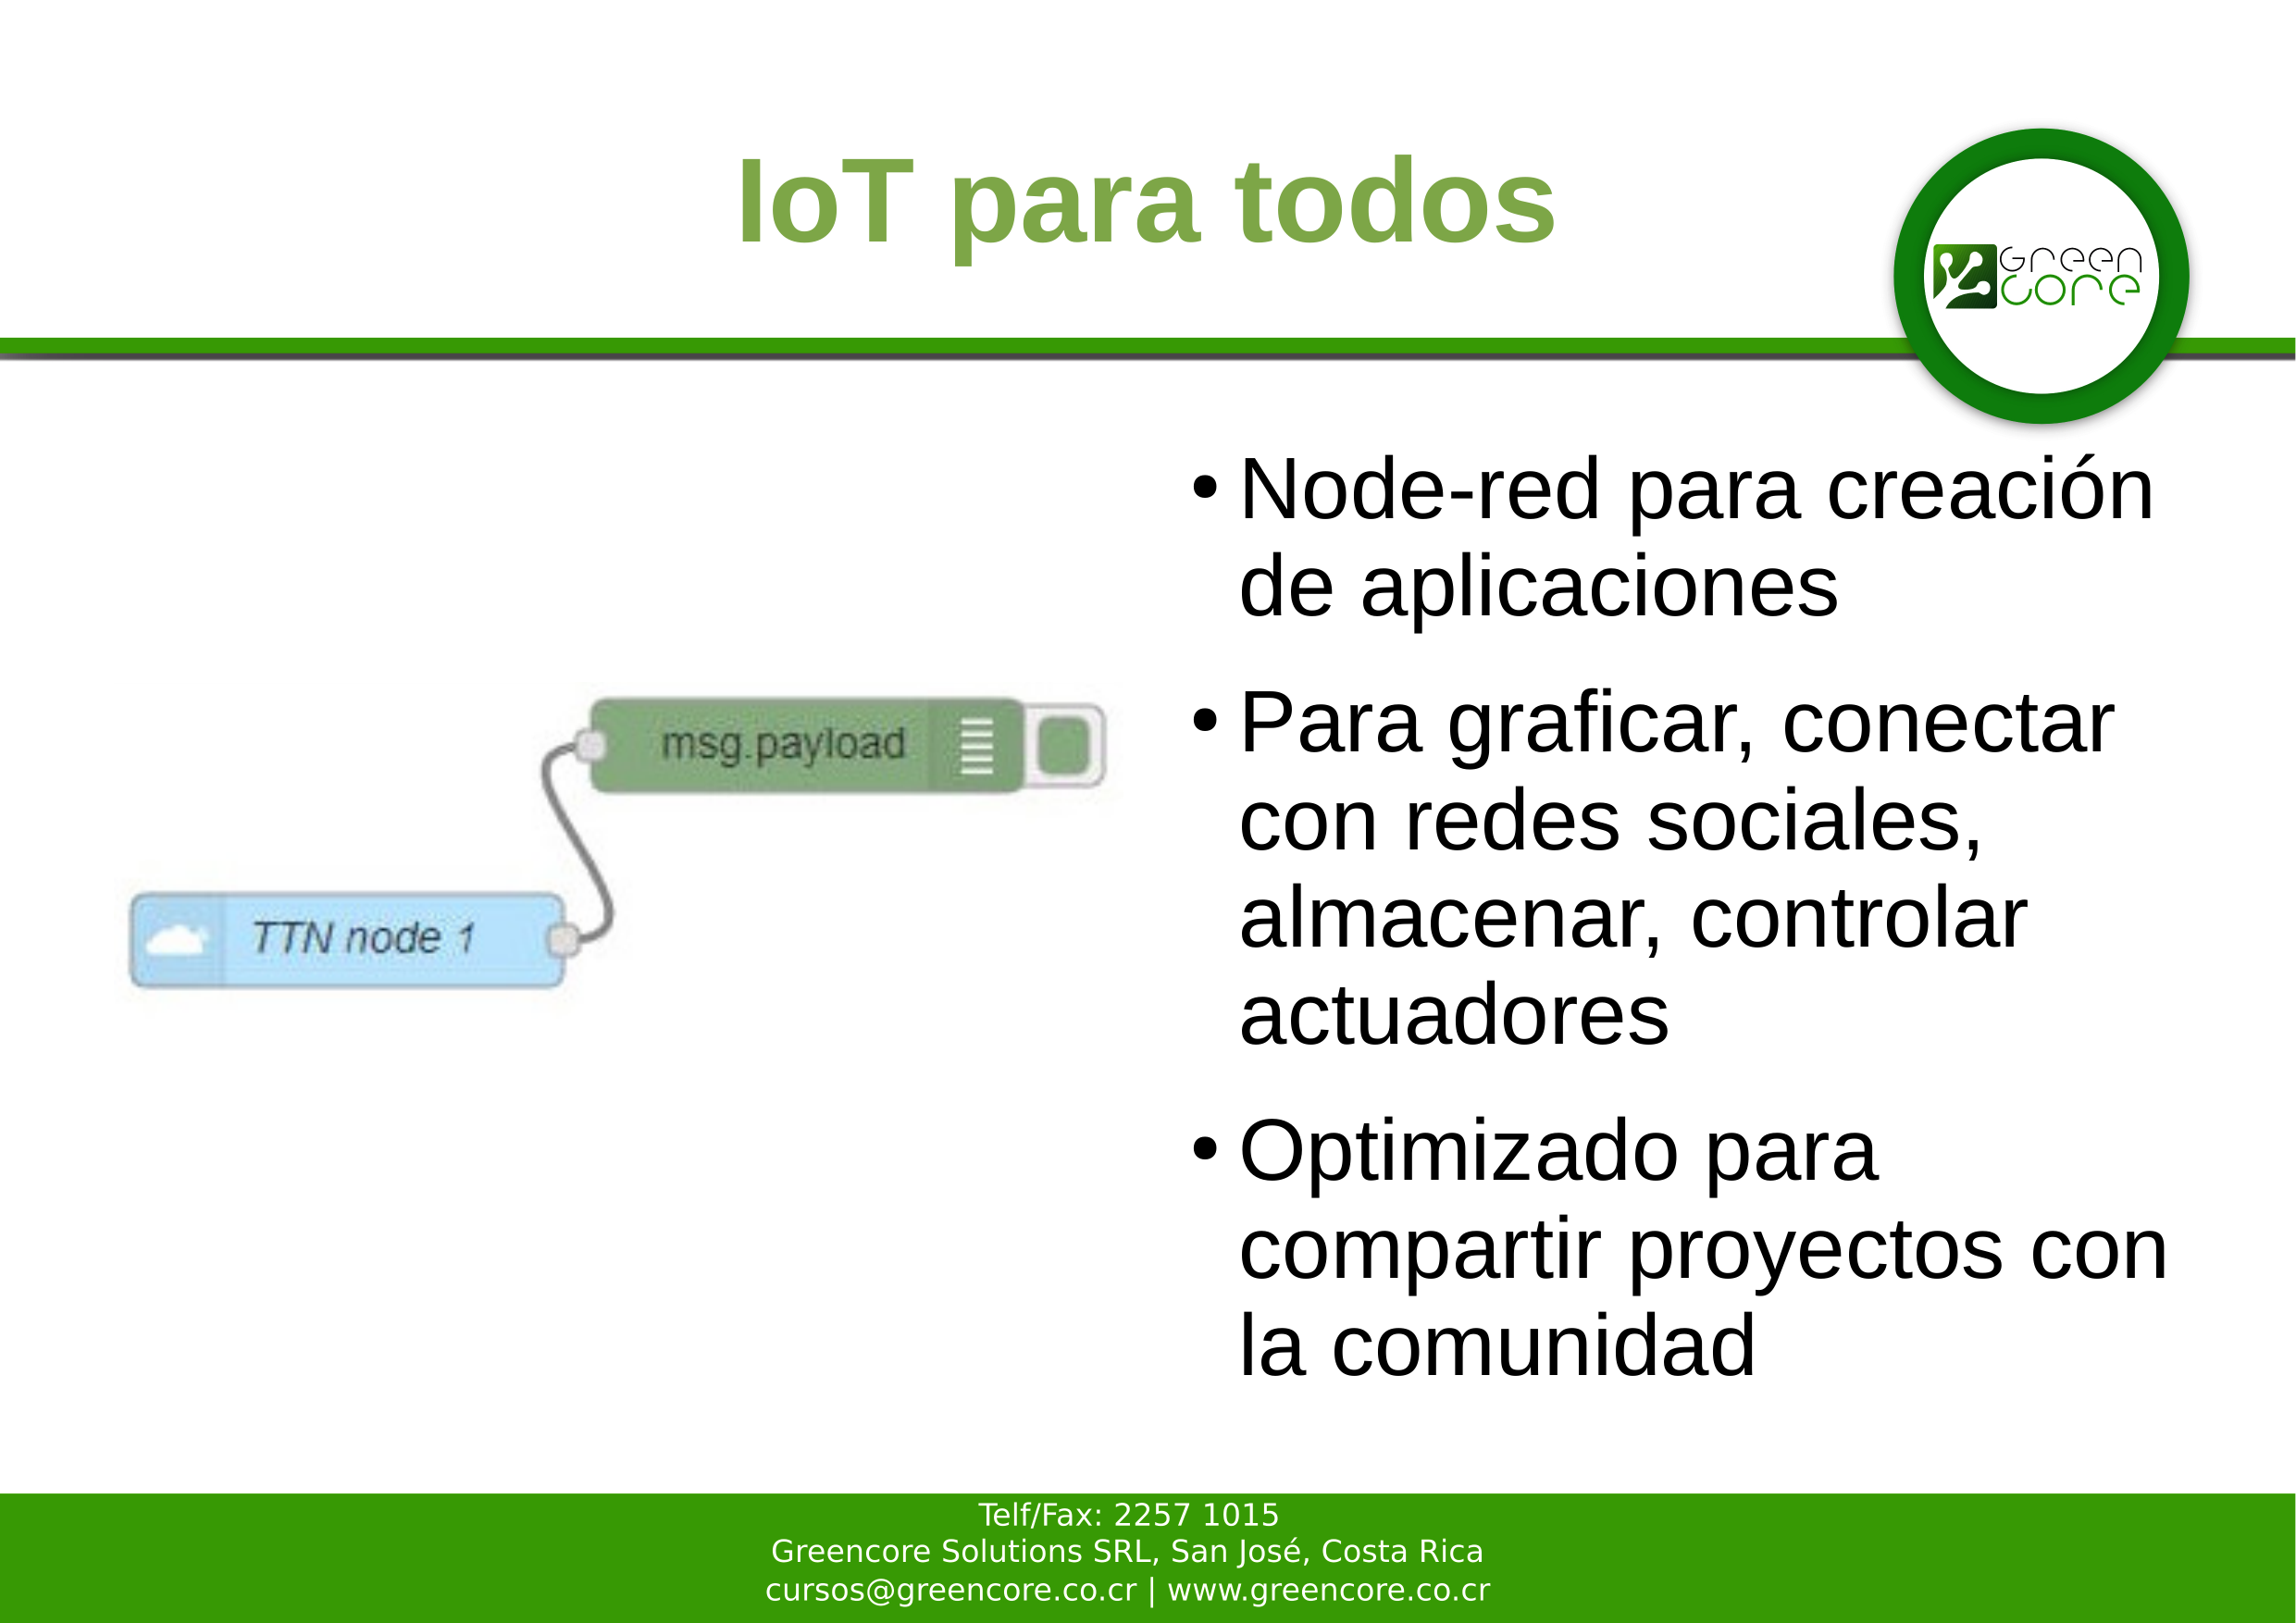

# IoT para todos
Node-red para creación de aplicaciones
Para graficar, conectar con redes sociales, almacenar, controlar actuadores
Optimizado para compartir proyectos con la comunidad